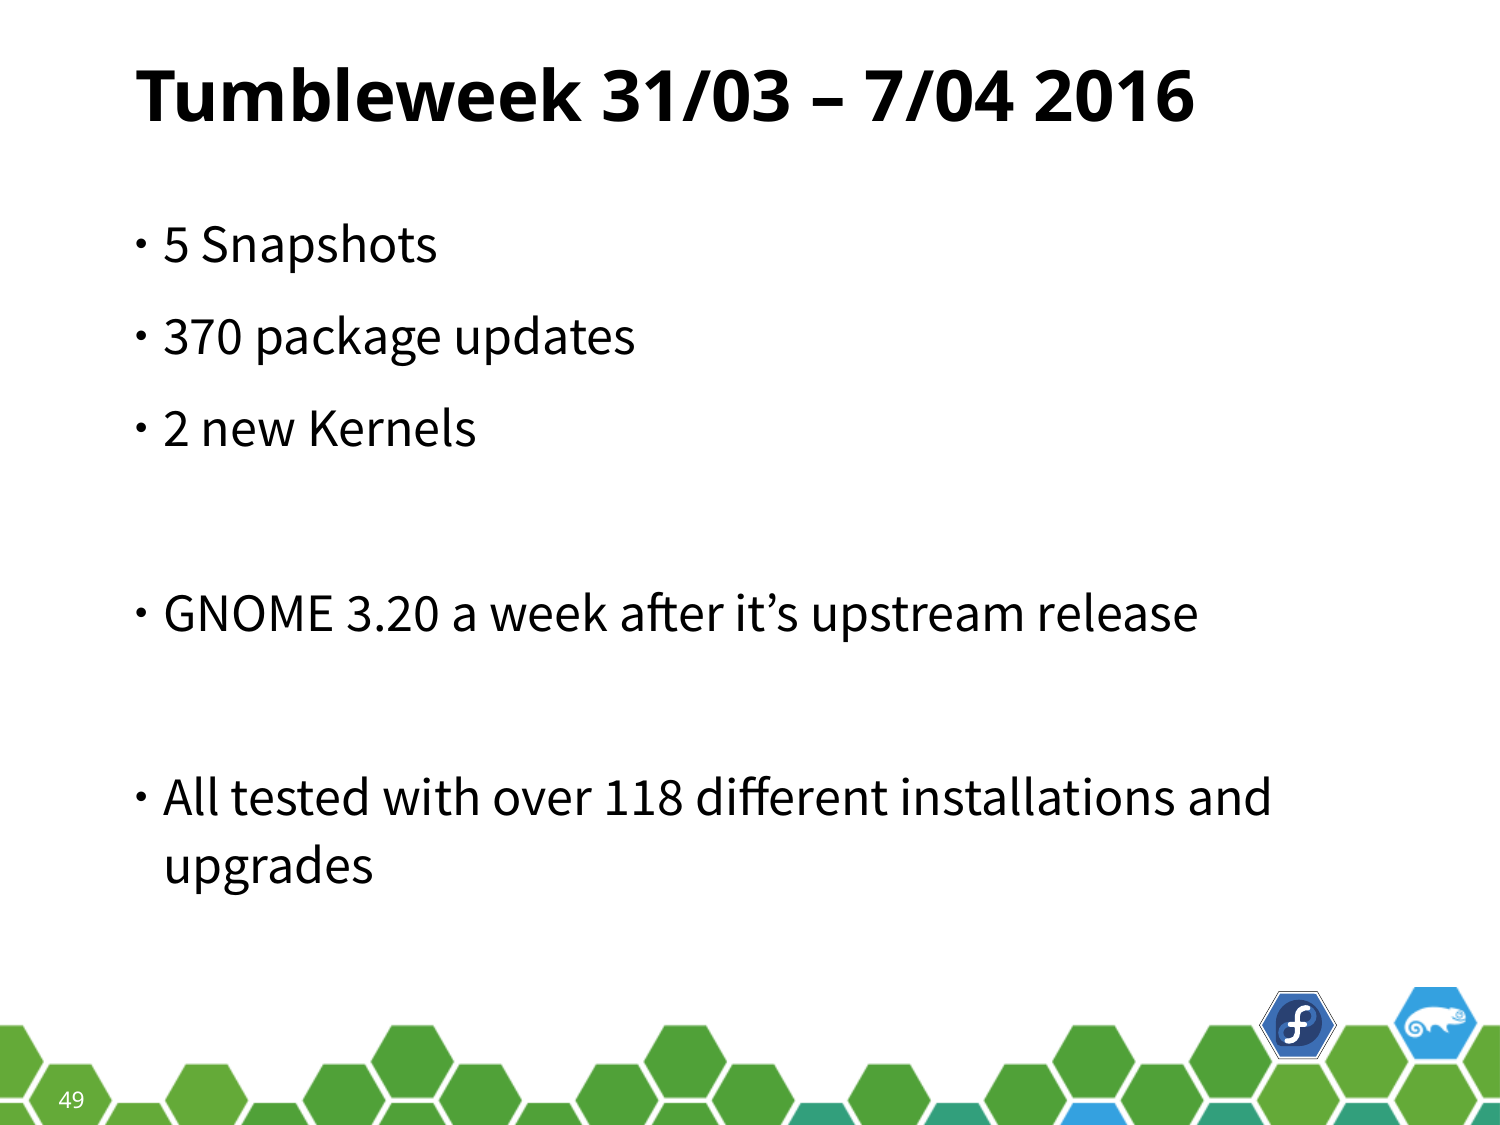

# Tumbleweek 31/03 – 7/04 2016
5 Snapshots
370 package updates
2 new Kernels
GNOME 3.20 a week after it’s upstream release
All tested with over 118 different installations and upgrades